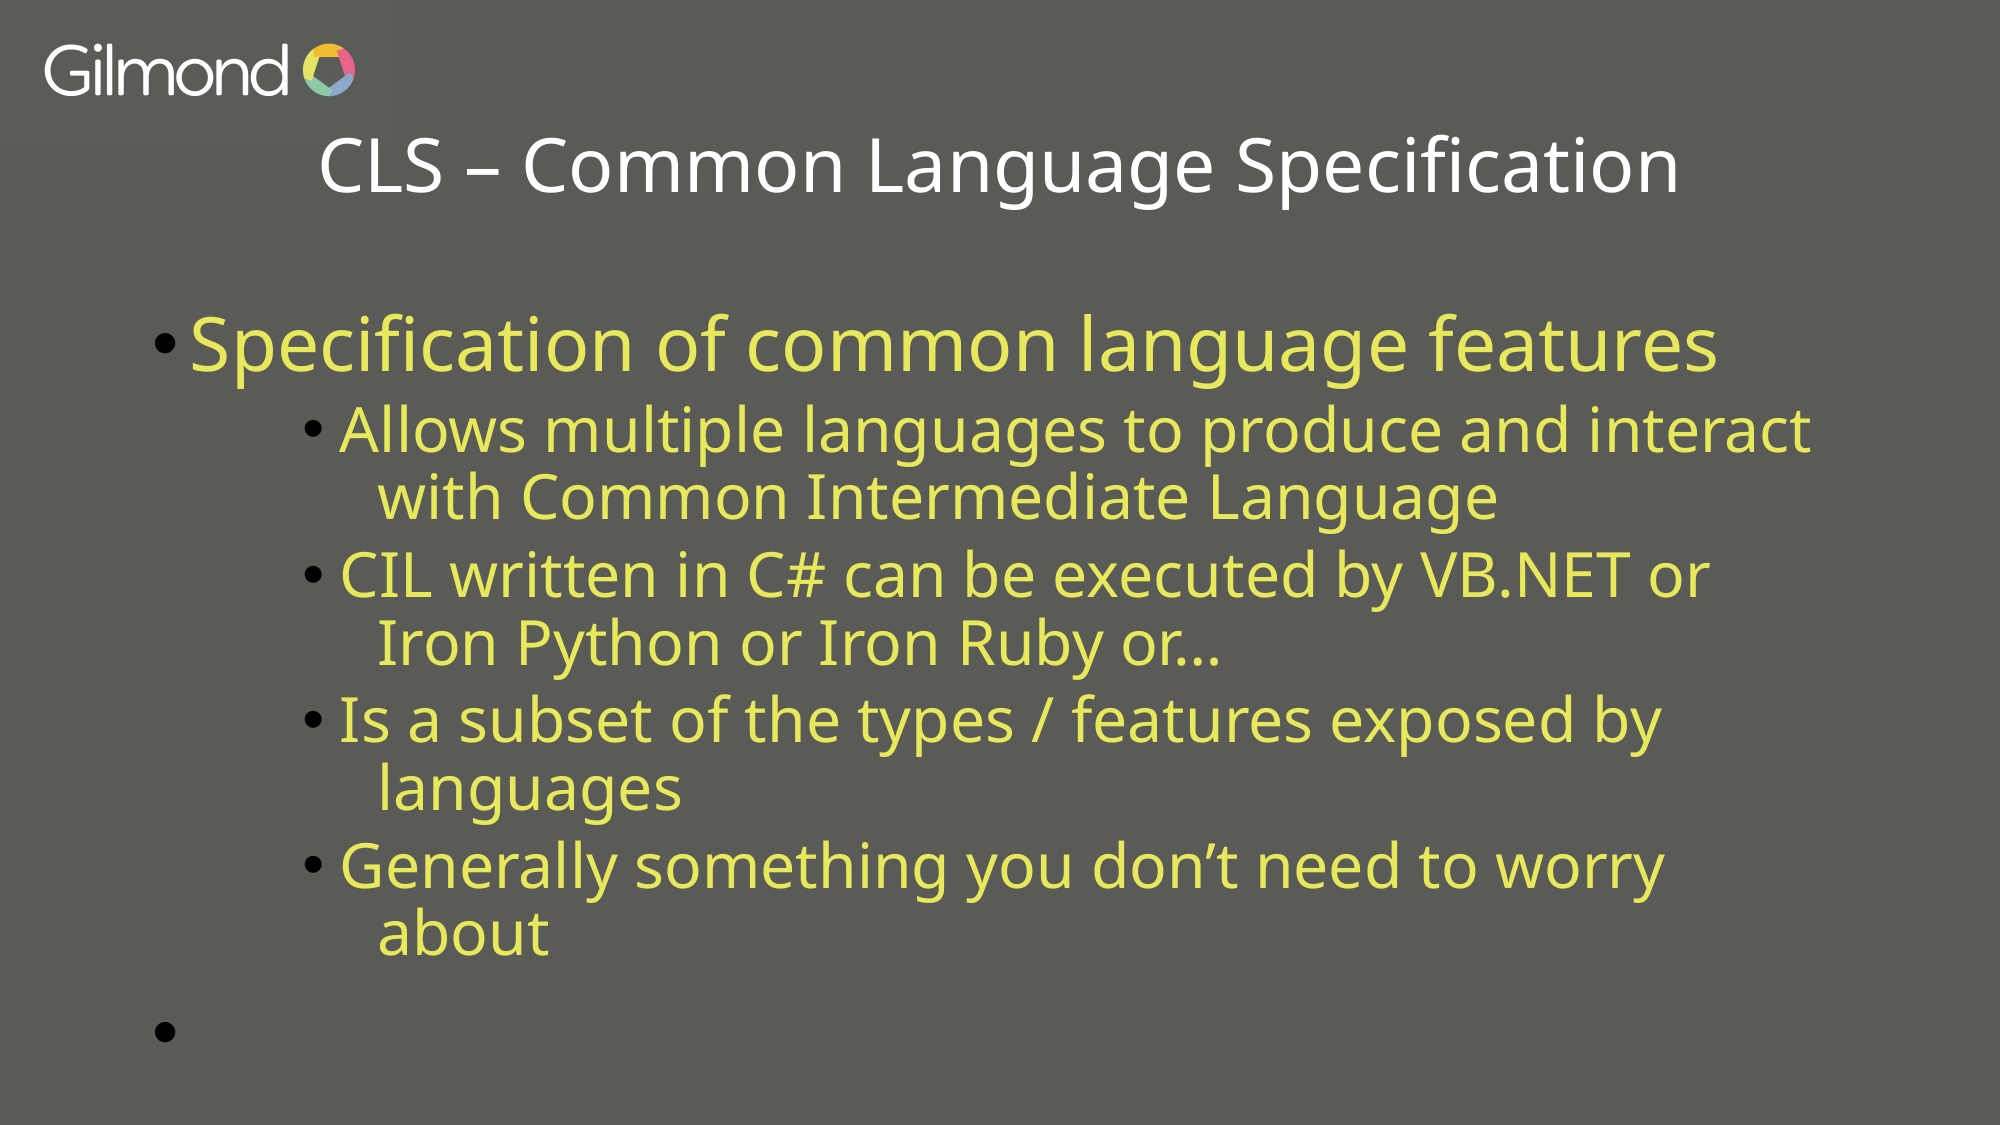

# CLS – Common Language Specification
Specification of common language features
Allows multiple languages to produce and interact with Common Intermediate Language
CIL written in C# can be executed by VB.NET or Iron Python or Iron Ruby or…
Is a subset of the types / features exposed by languages
Generally something you don’t need to worry about